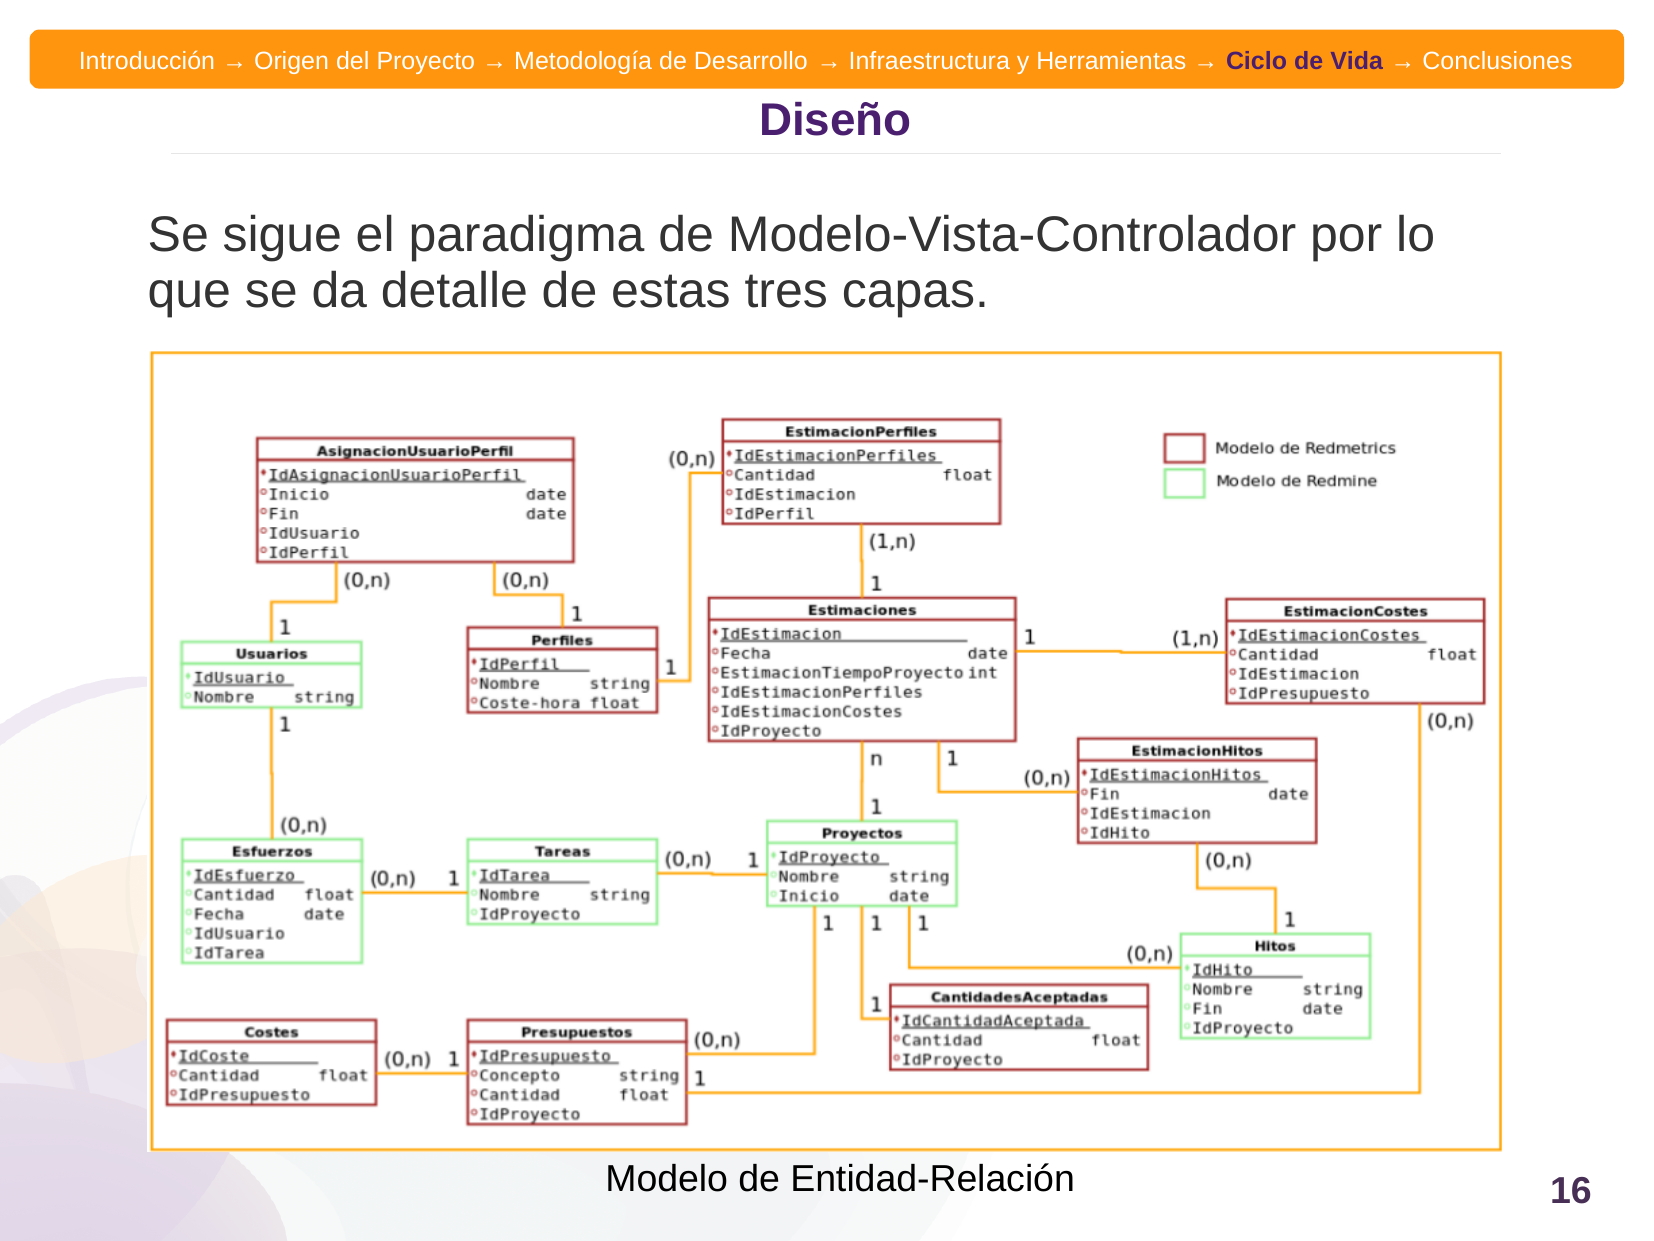

Introducción → Origen del Proyecto → Metodología de Desarrollo → Infraestructura y Herramientas → Ciclo de Vida → Conclusiones
Diseño
#
Se sigue el paradigma de Modelo-Vista-Controlador por lo que se da detalle de estas tres capas.
Modelo de Entidad-Relación